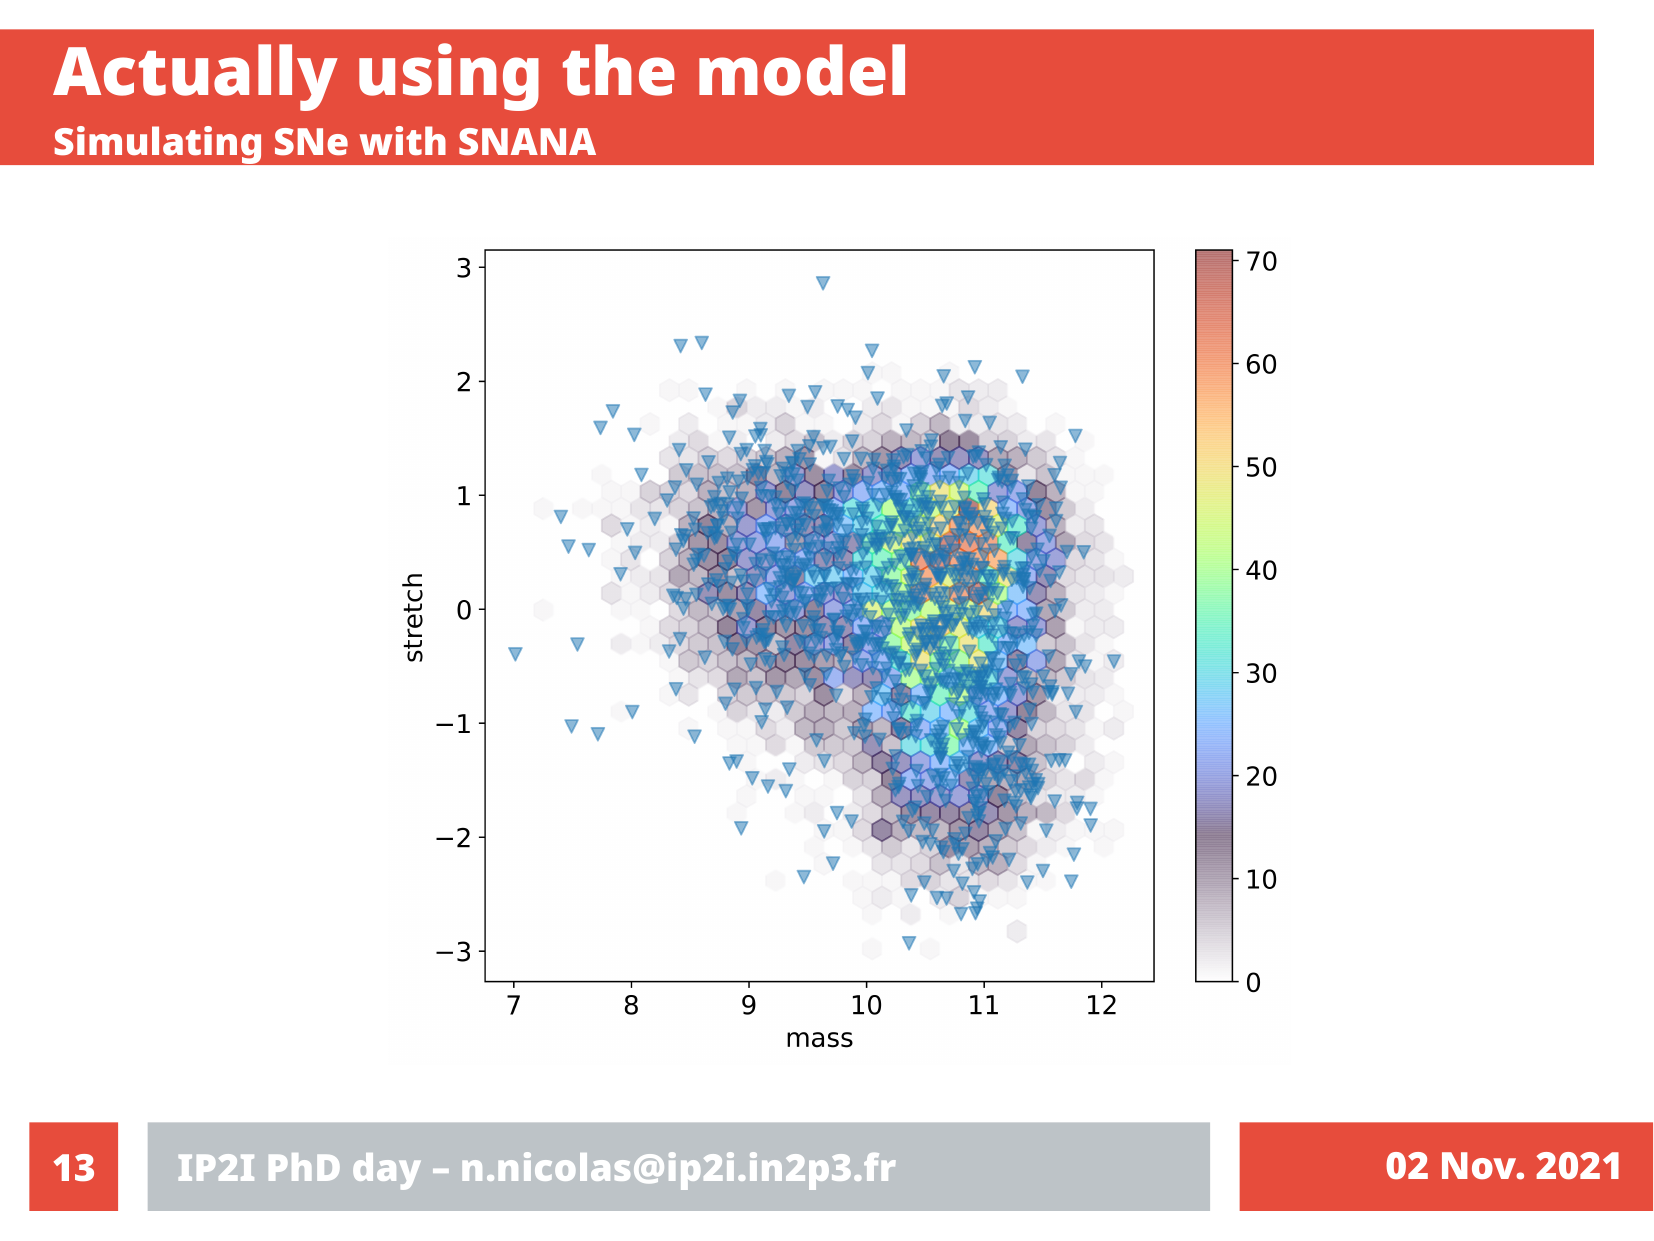

# Actually using the model Simulating SNe with SNANA
13
IP2I PhD day – n.nicolas@ip2i.in2p3.fr
02 Nov. 2021